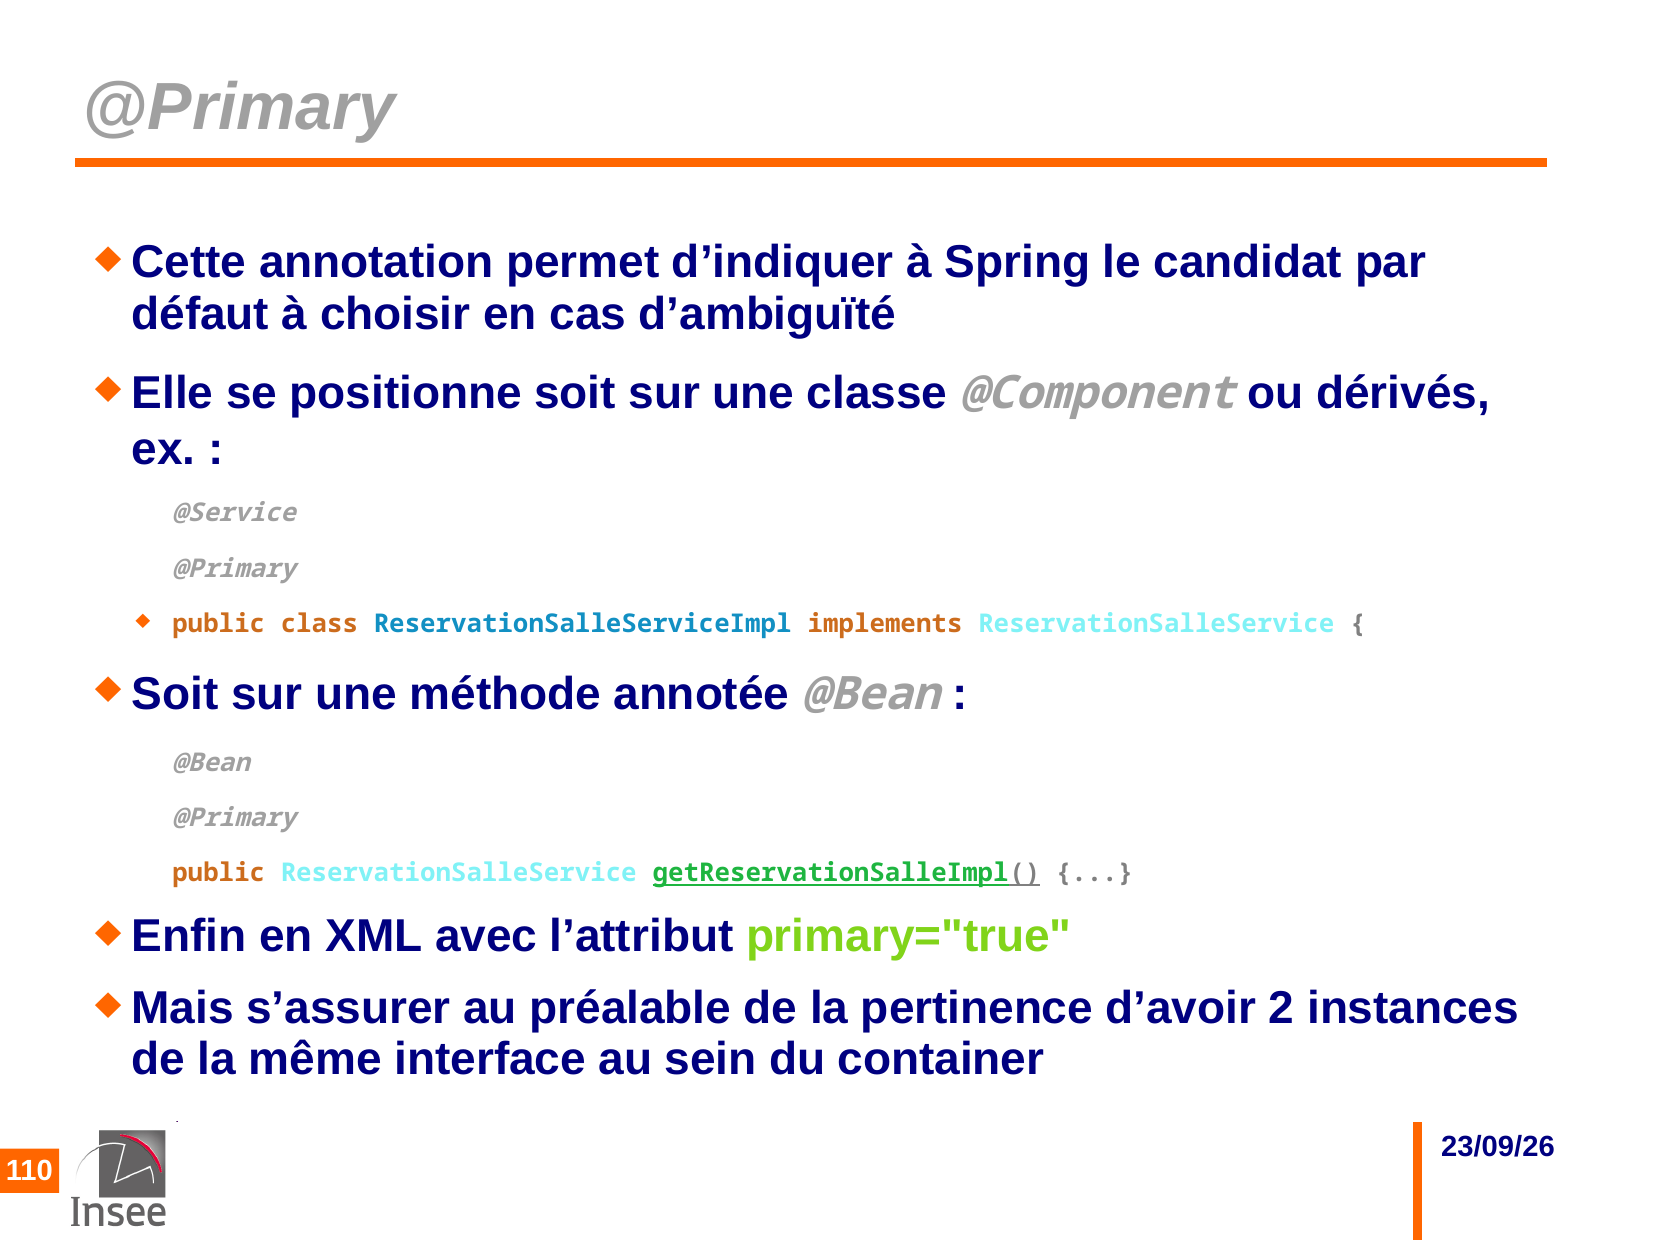

# @Primary
Cette annotation permet d’indiquer à Spring le candidat par défaut à choisir en cas d’ambiguïté
Elle se positionne soit sur une classe @Component ou dérivés, ex. :
@Service
@Primary
public class ReservationSalleServiceImpl implements ReservationSalleService {
Soit sur une méthode annotée @Bean :
@Bean
@Primary
public ReservationSalleService getReservationSalleImpl() {...}
Enfin en XML avec l’attribut primary="true"
Mais s’assurer au préalable de la pertinence d’avoir 2 instances de la même interface au sein du container
110